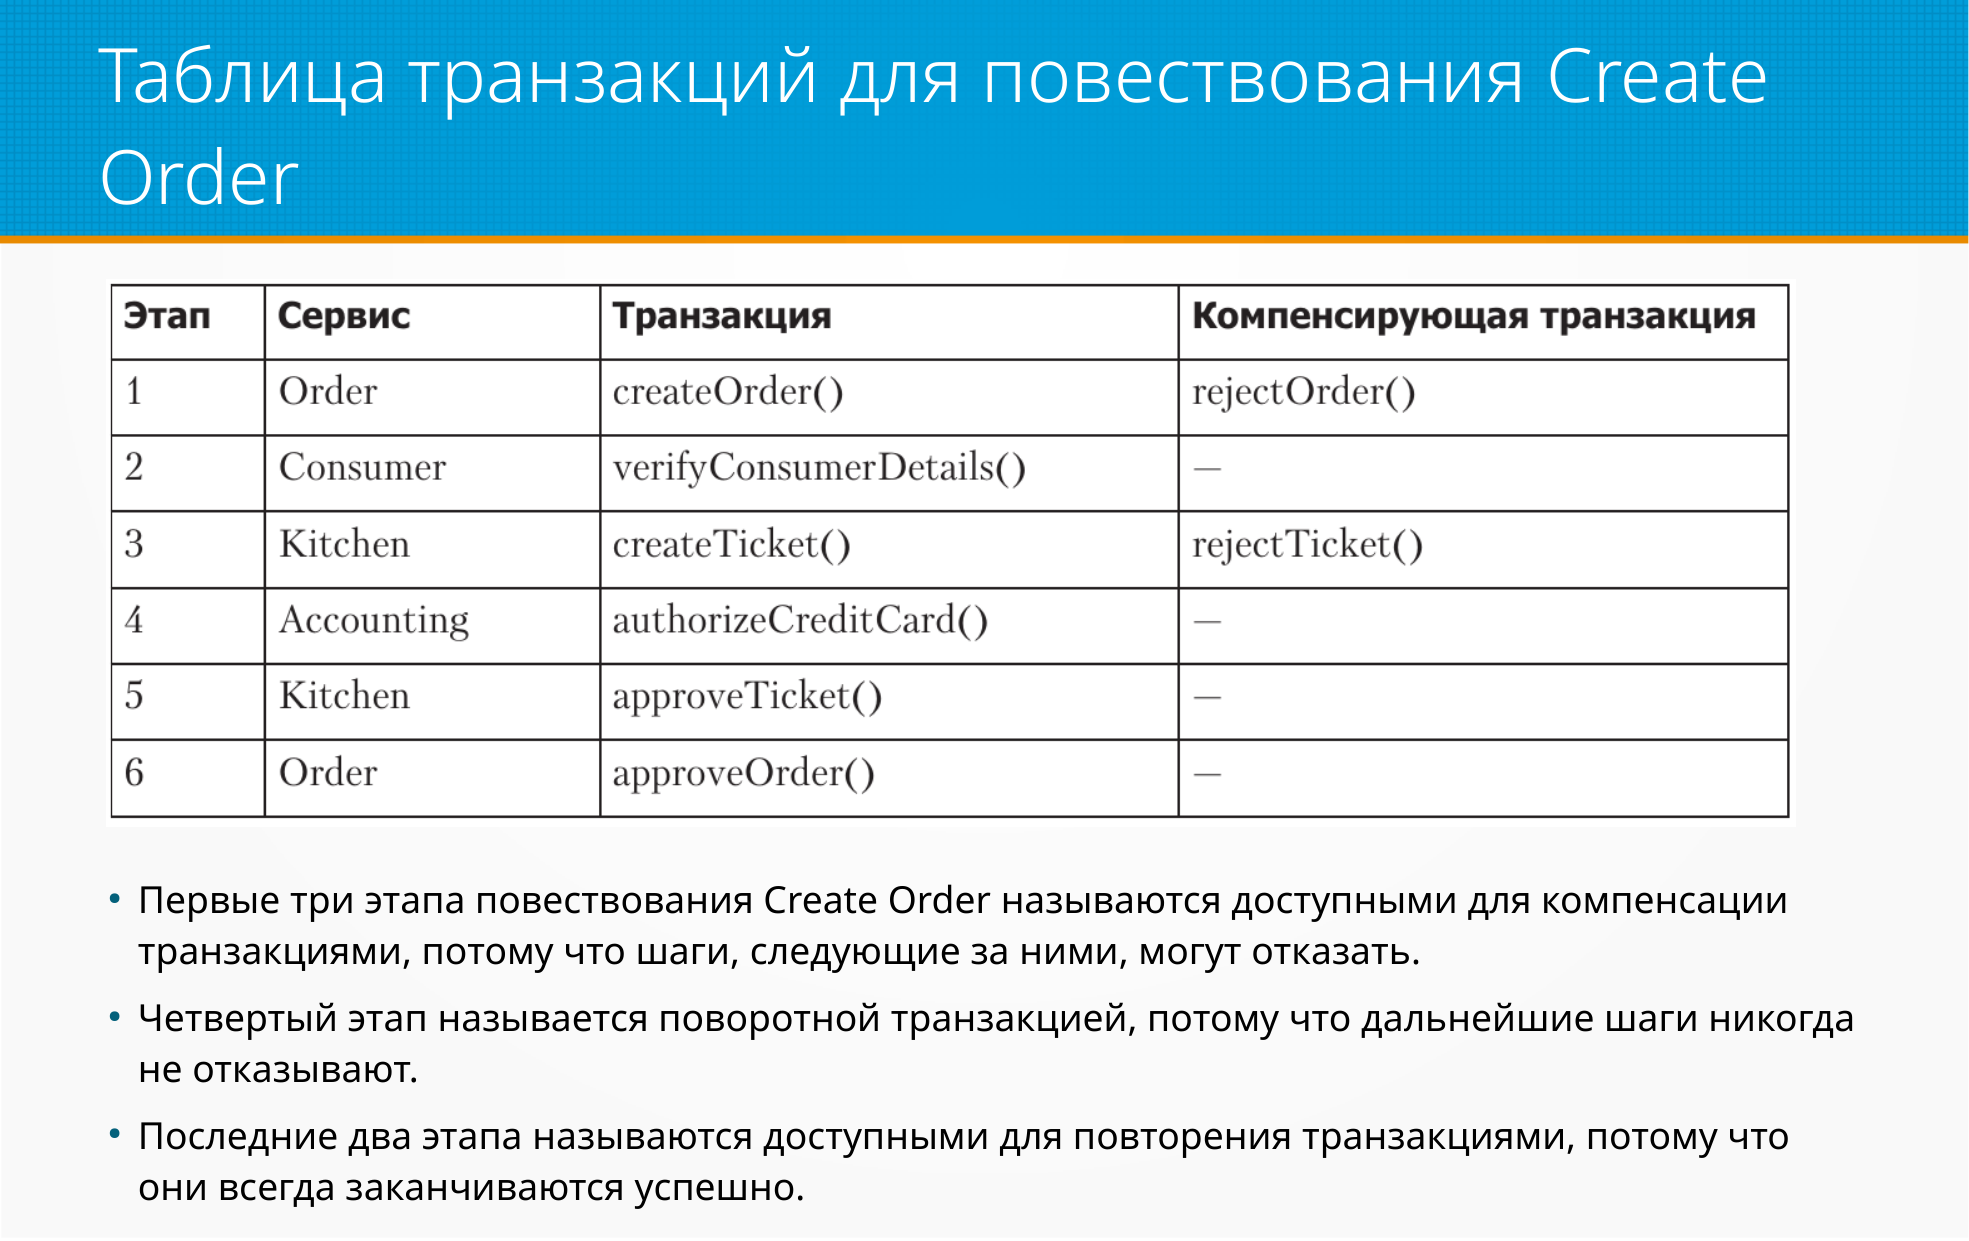

# Таблица транзакций для повествования Create Order
Первые три этапа повествования Create Order называются доступными для компенсации транзакциями, потому что шаги, следующие за ними, могут отказать.
Четвертый этап называется поворотной транзакцией, потому что дальнейшие шаги никогда не отказывают.
Последние два этапа называются доступными для повторения транзакциями, потому что они всегда заканчиваются успешно.